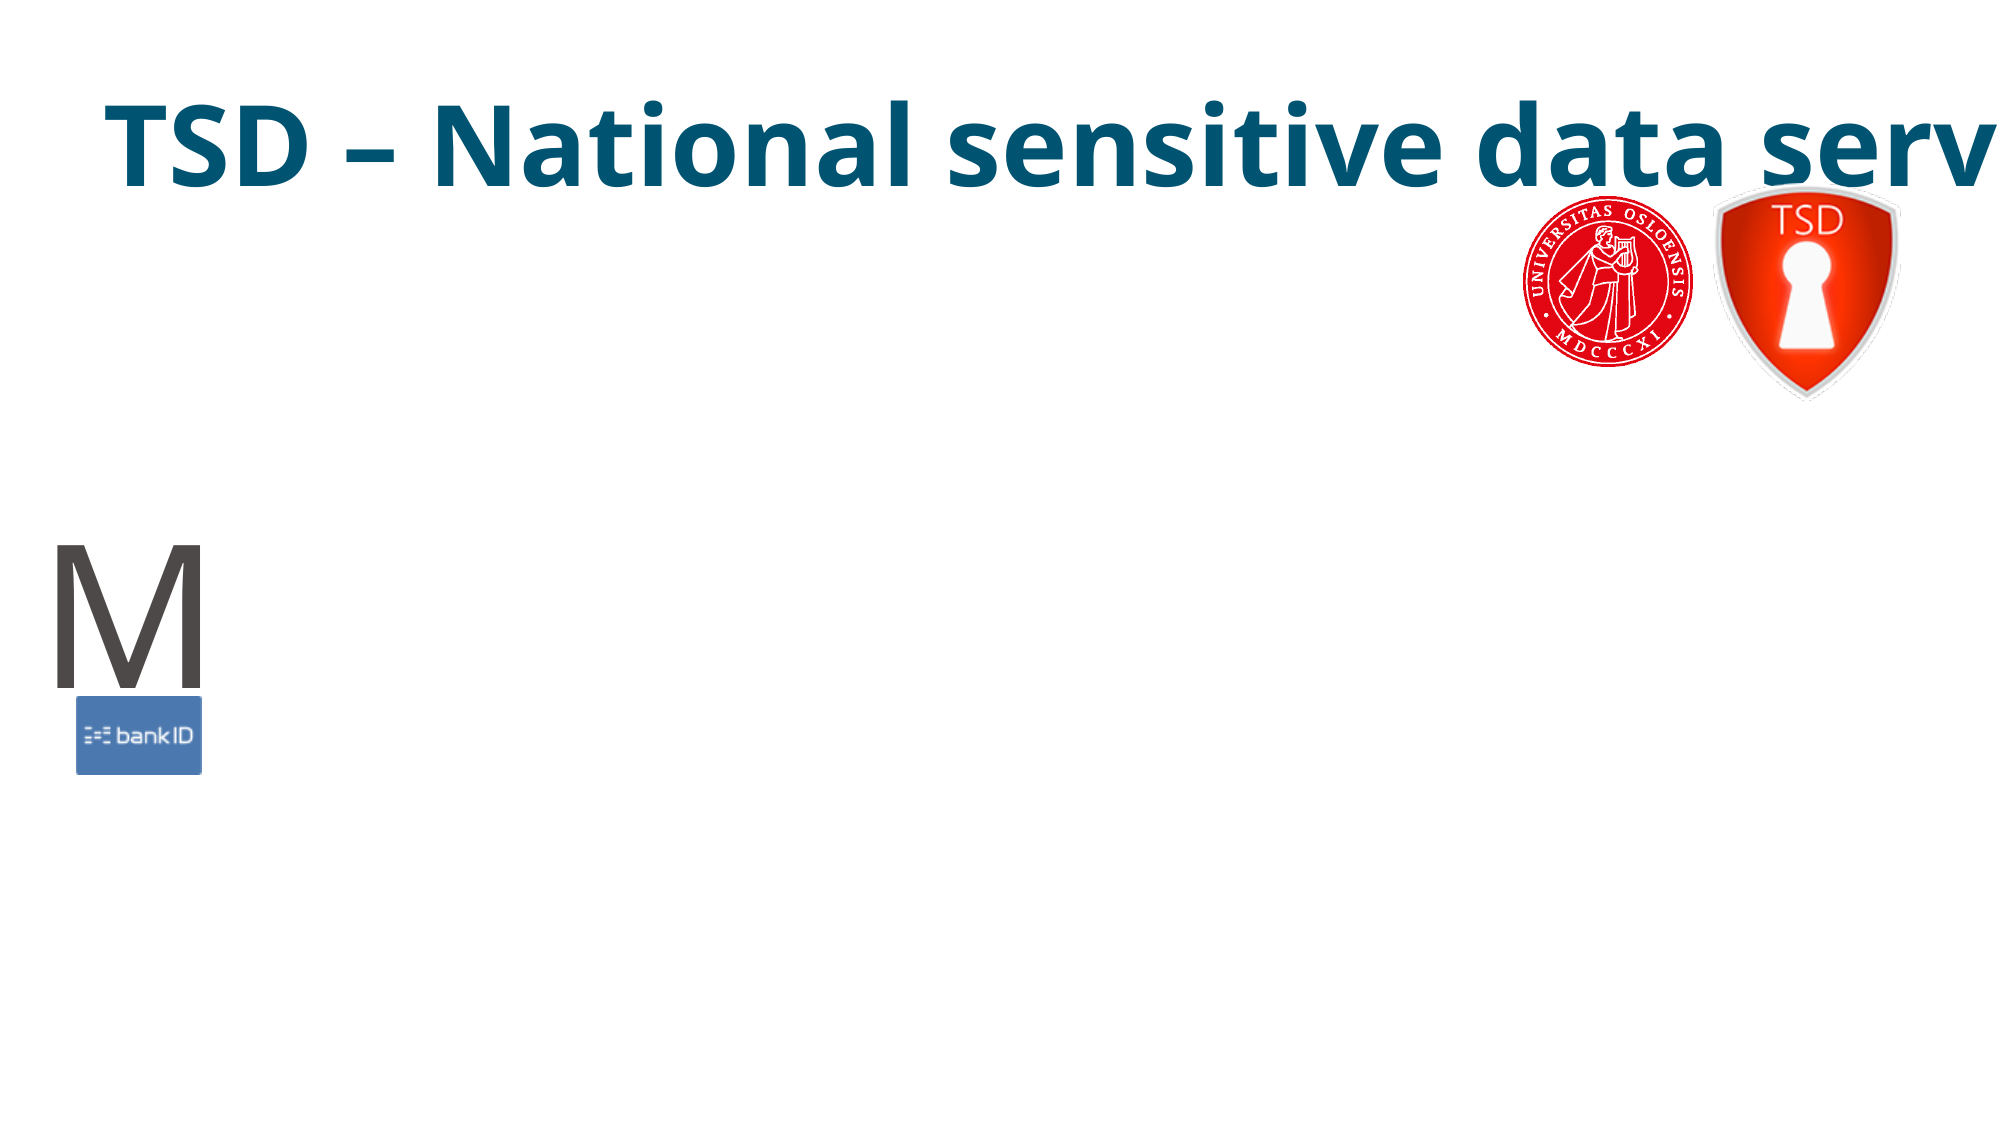

TSD – National sensitive data service
M